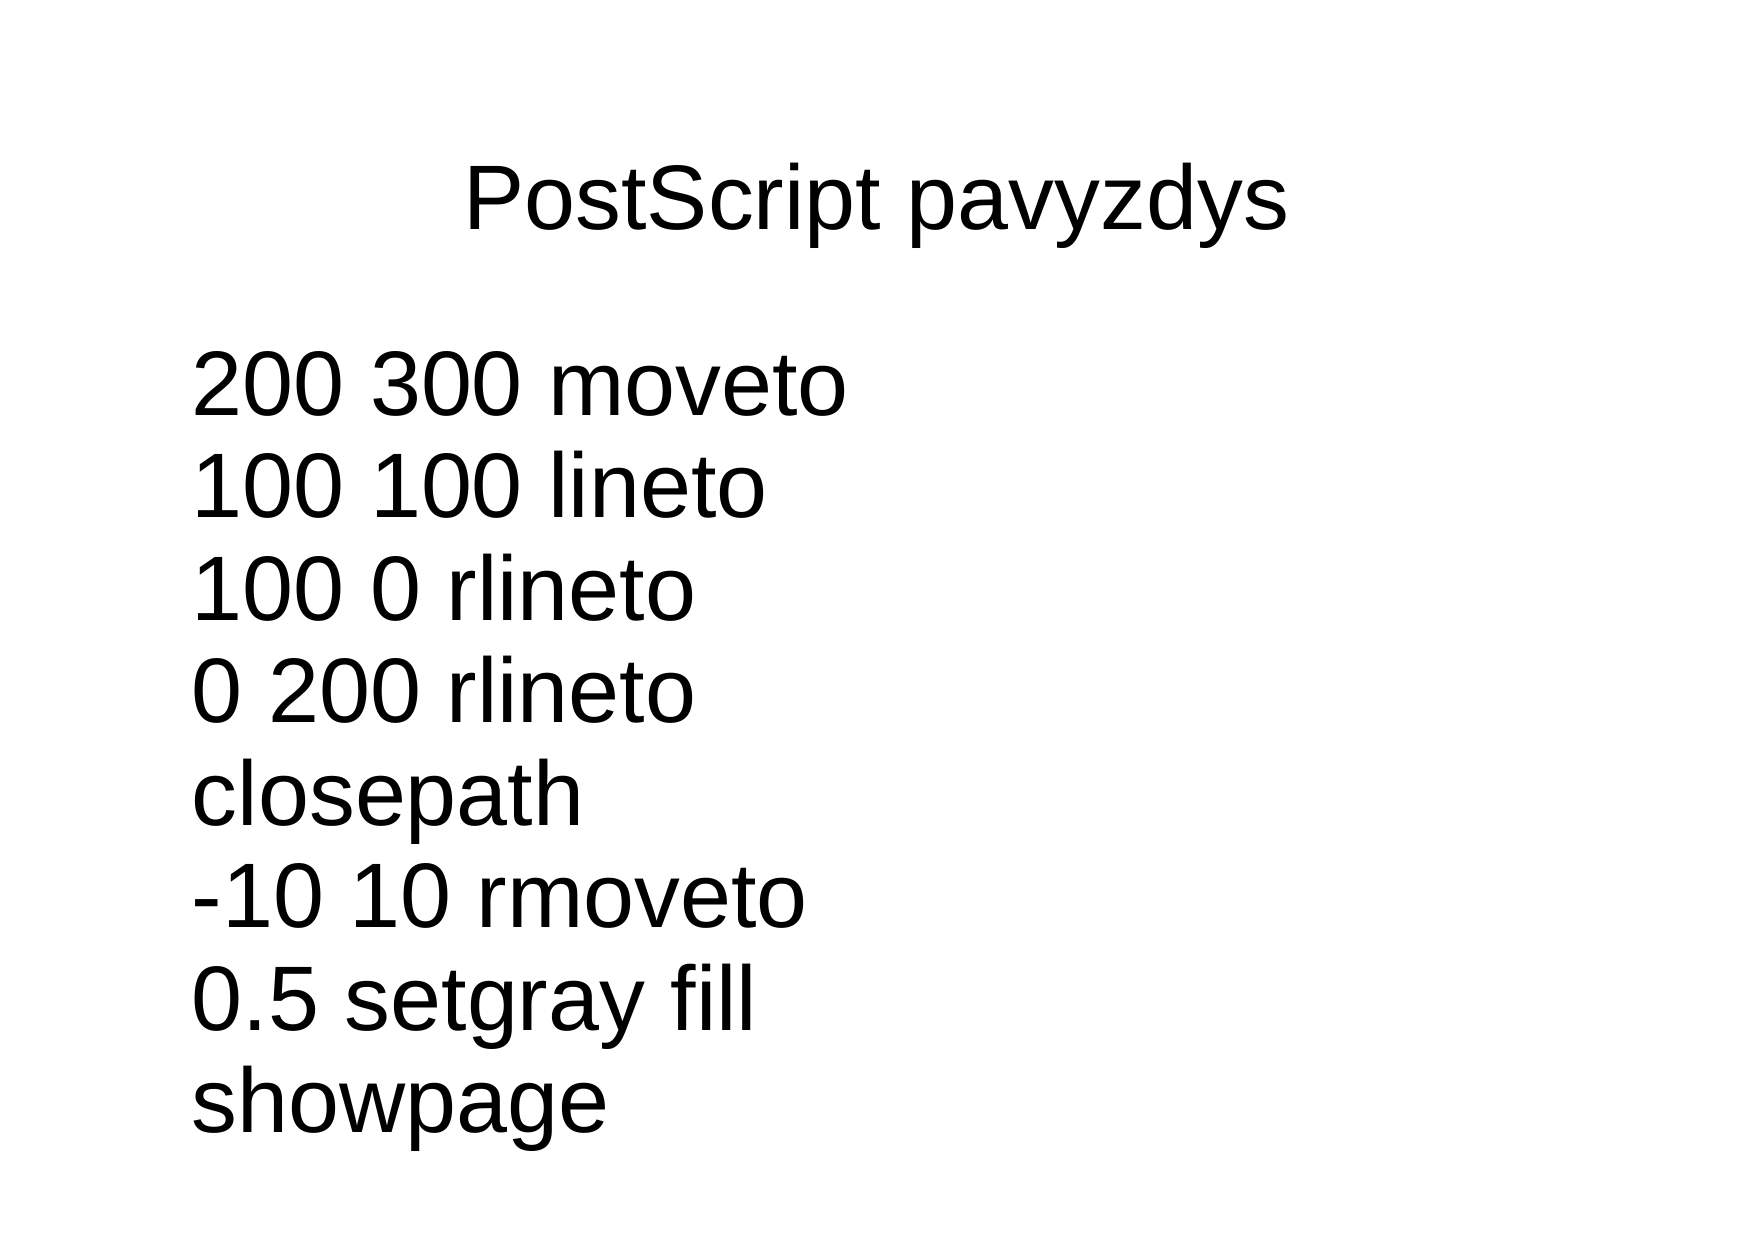

# PostScript pavyzdys
200 300 moveto
100 100 lineto
100 0 rlineto
0 200 rlineto
closepath
-10 10 rmoveto
0.5 setgray fill
showpage